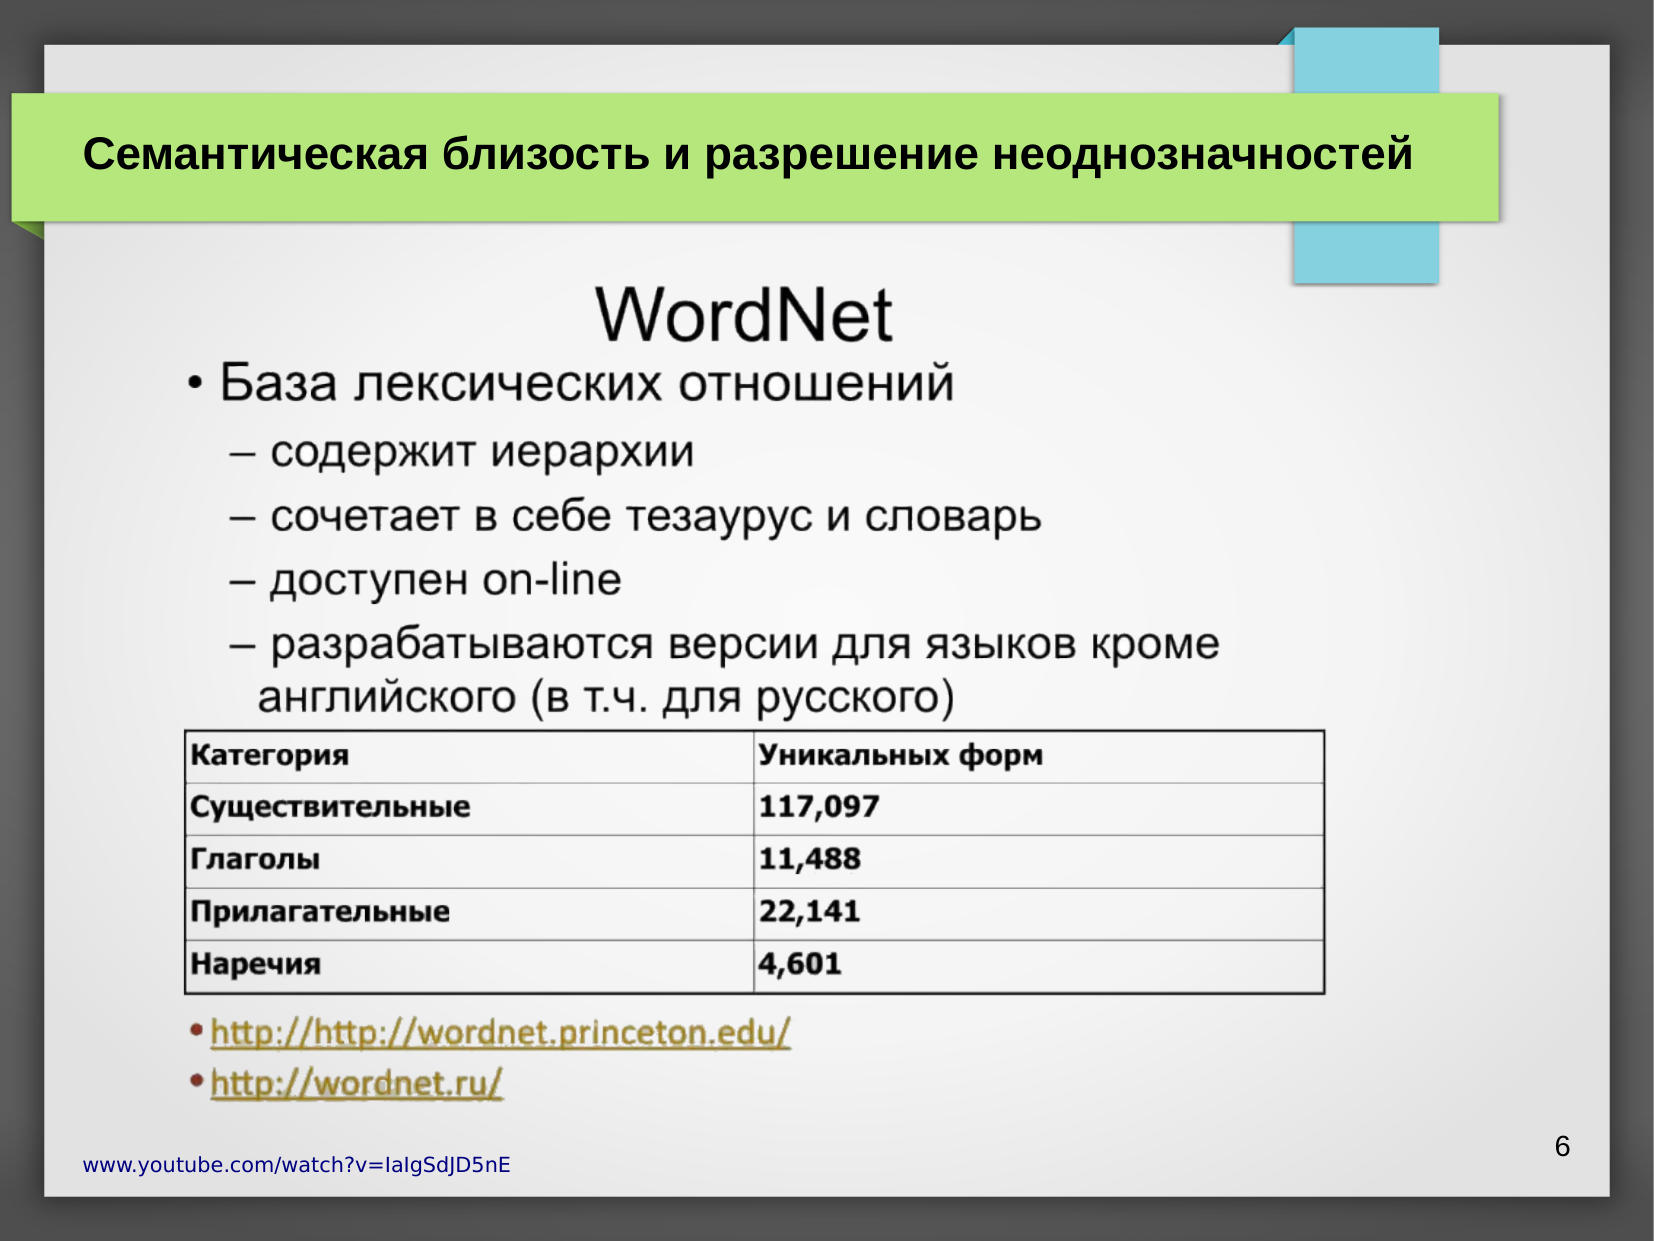

# Семантическая близость и разрешение неоднозначностей
6
www.youtube.com/watch?v=IaIgSdJD5nE